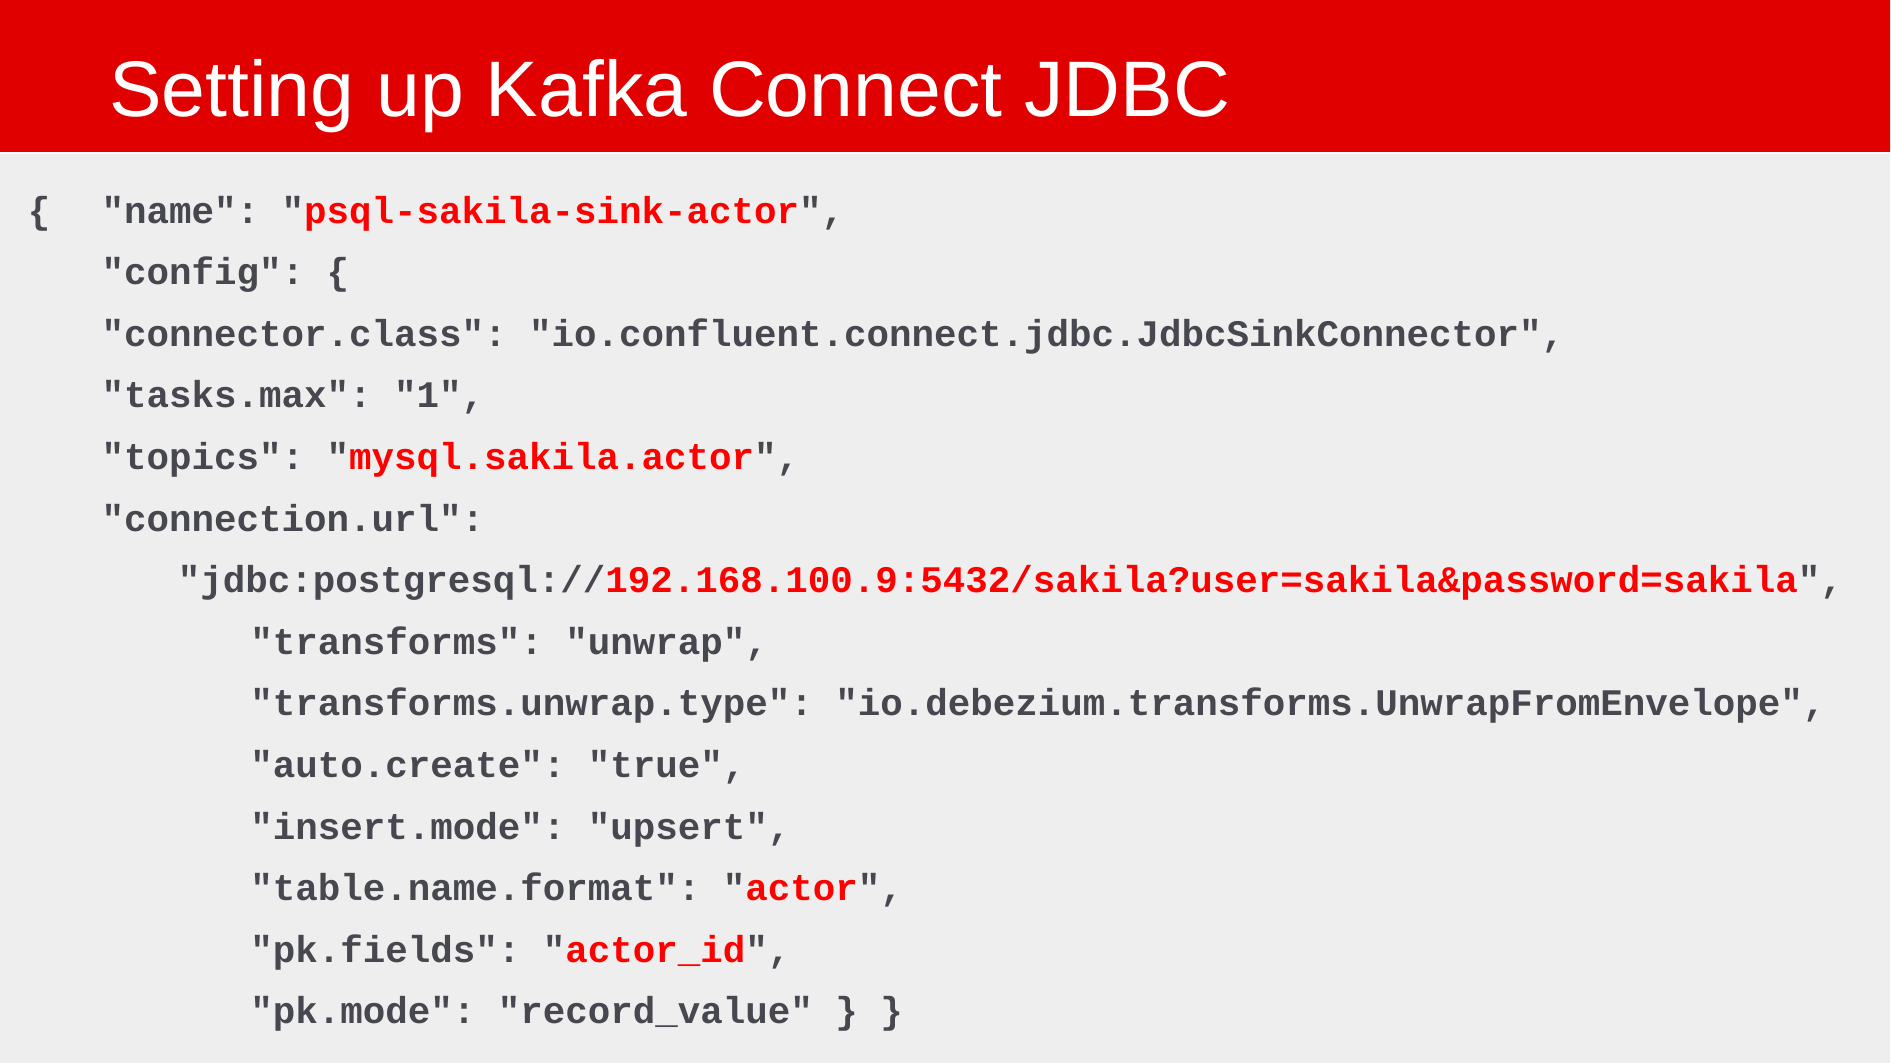

Setting up Kafka Connect JDBC
{	"name": "psql-sakila-sink-actor",
	"config": {
 	"connector.class": "io.confluent.connect.jdbc.JdbcSinkConnector",
 	"tasks.max": "1",
 	"topics": "mysql.sakila.actor",
 	"connection.url":
"jdbc:postgresql://192.168.100.9:5432/sakila?user=sakila&password=sakila",
 	"transforms": "unwrap",
 	"transforms.unwrap.type": "io.debezium.transforms.UnwrapFromEnvelope",
 	"auto.create": "true",
 	"insert.mode": "upsert",
 	"table.name.format": "actor",
 	"pk.fields": "actor_id",
 	"pk.mode": "record_value" } }